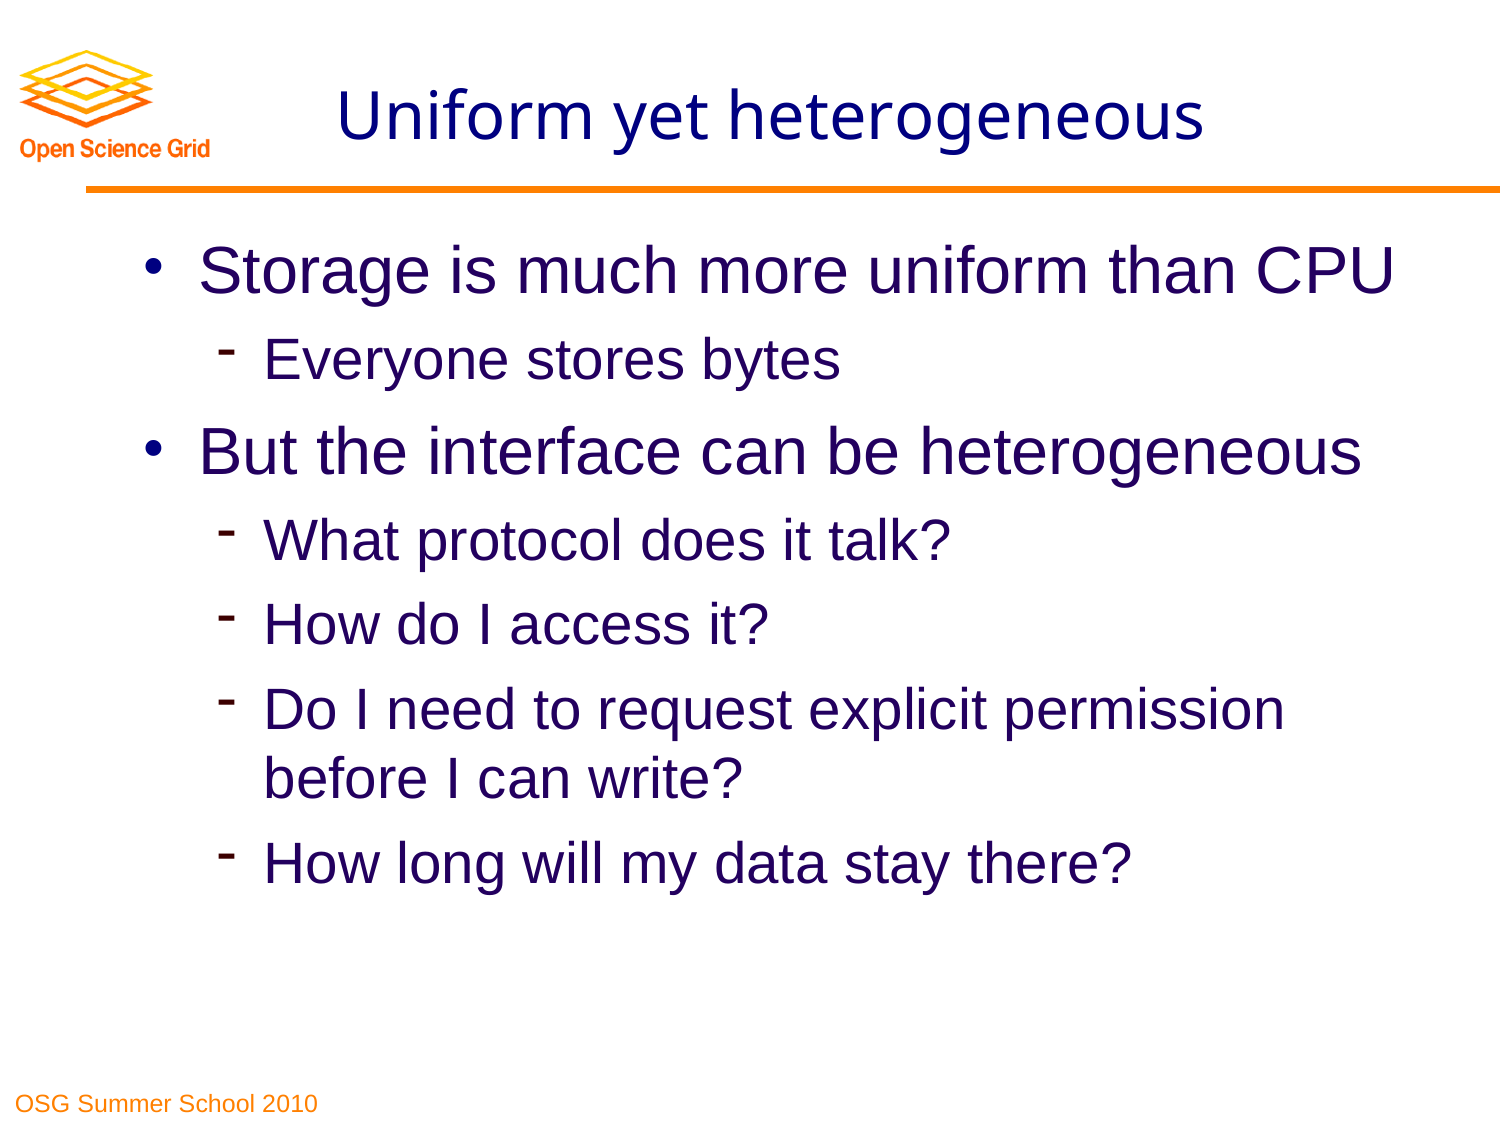

# Uniform yet heterogeneous
Storage is much more uniform than CPU
Everyone stores bytes
But the interface can be heterogeneous
What protocol does it talk?
How do I access it?
Do I need to request explicit permission before I can write?
How long will my data stay there?